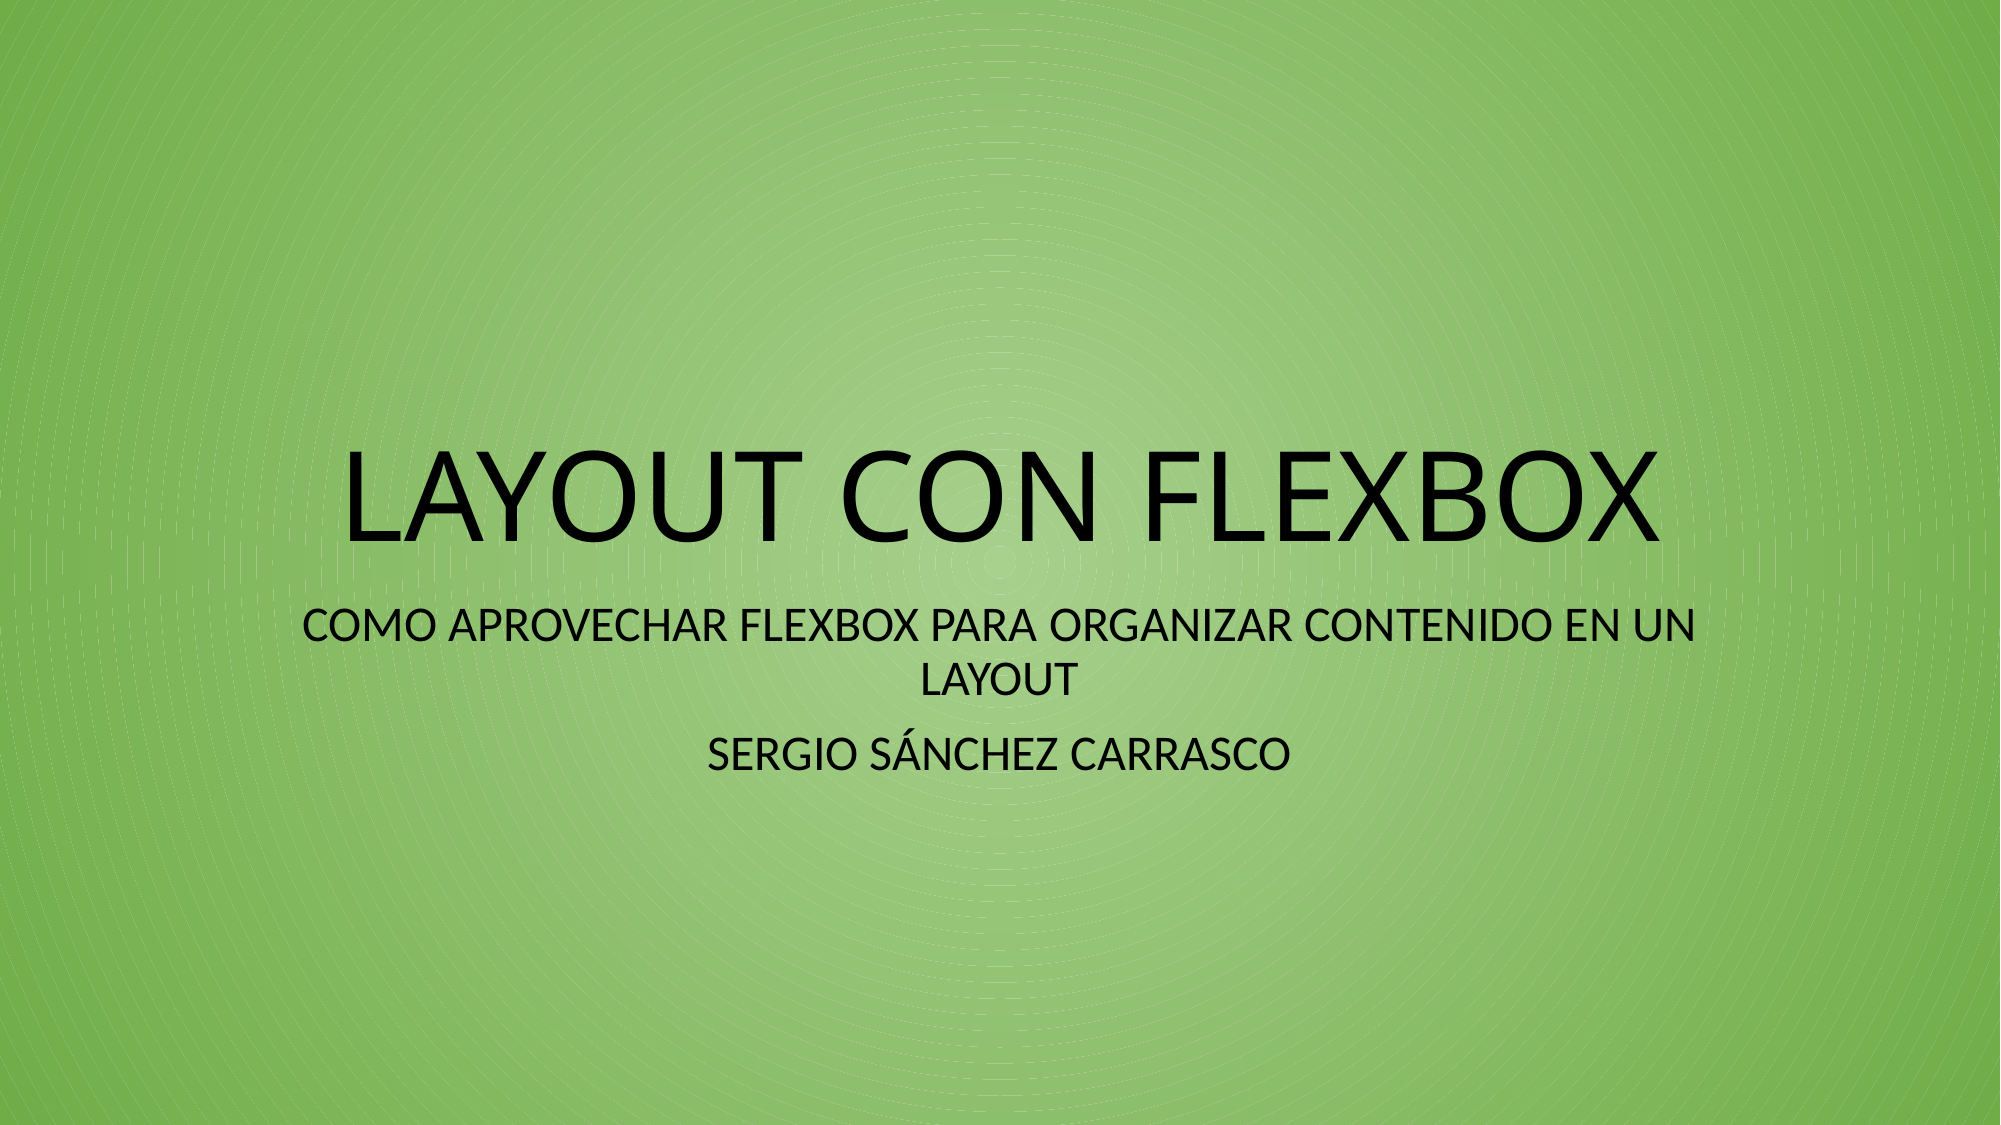

# LAYOUT CON FLEXBOX
COMO APROVECHAR FLEXBOX PARA ORGANIZAR CONTENIDO EN UN LAYOUT
SERGIO SÁNCHEZ CARRASCO